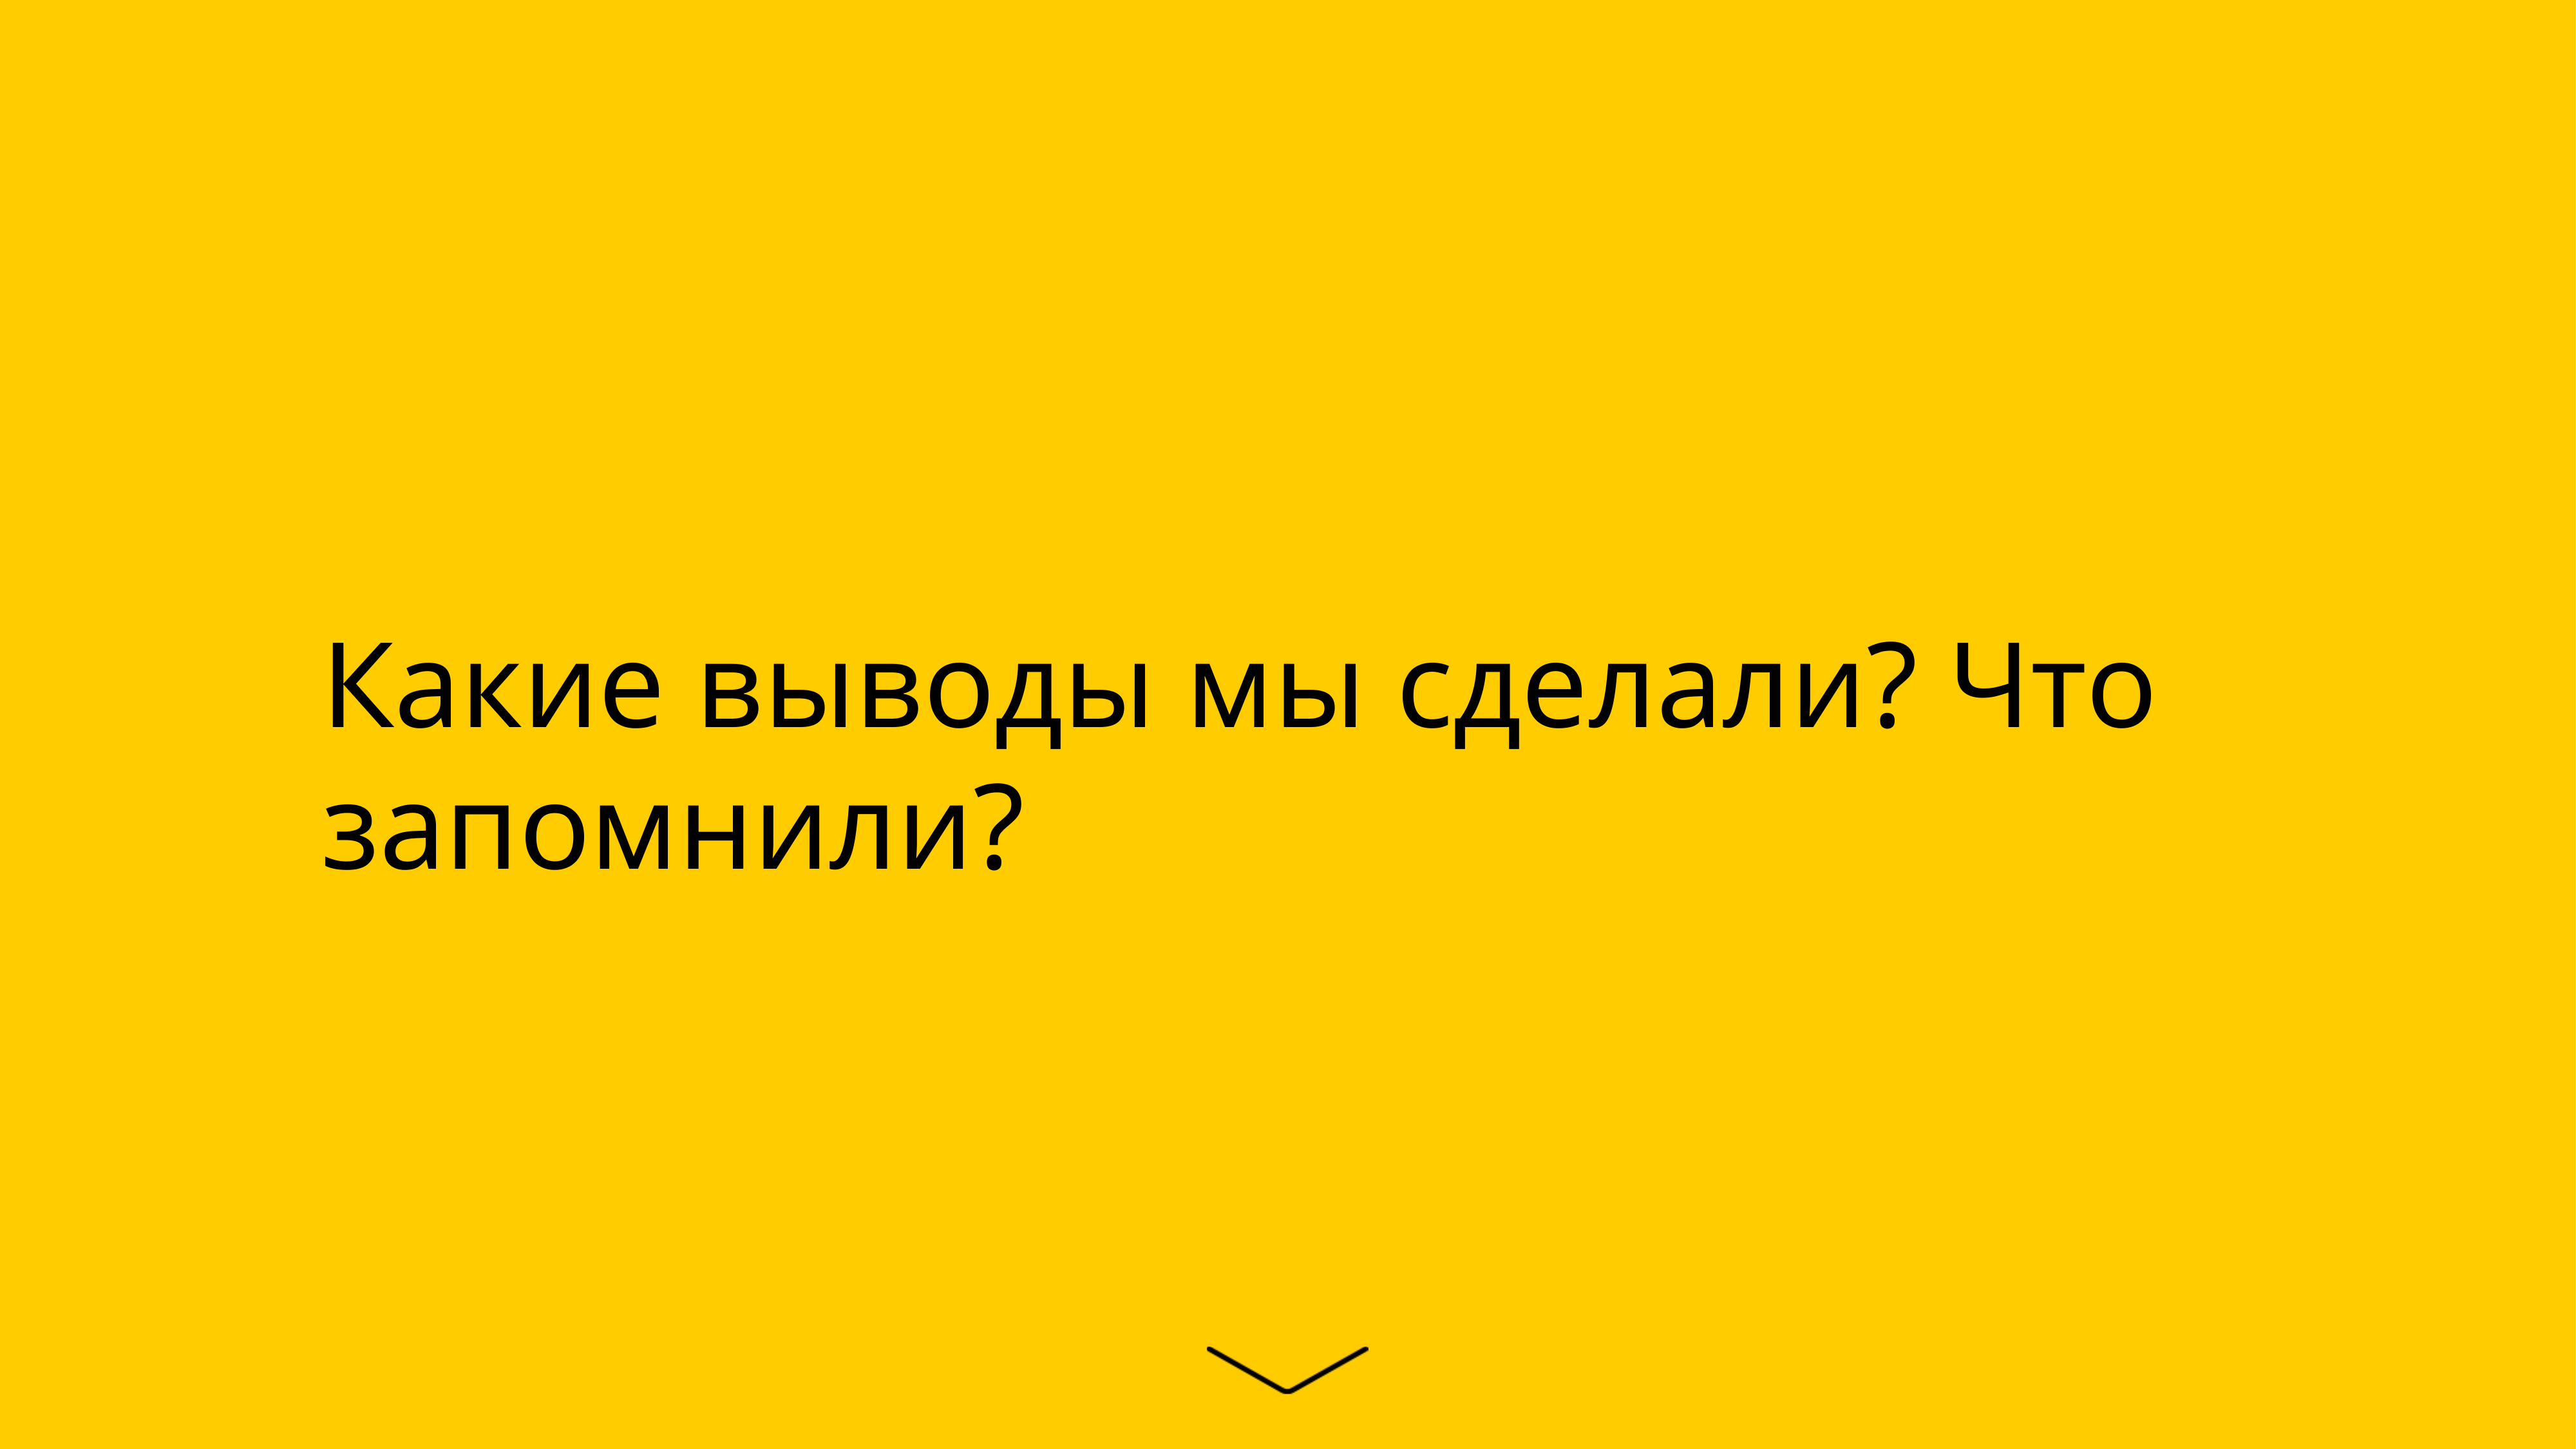

# Какие выводы мы сделали? Что запомнили?